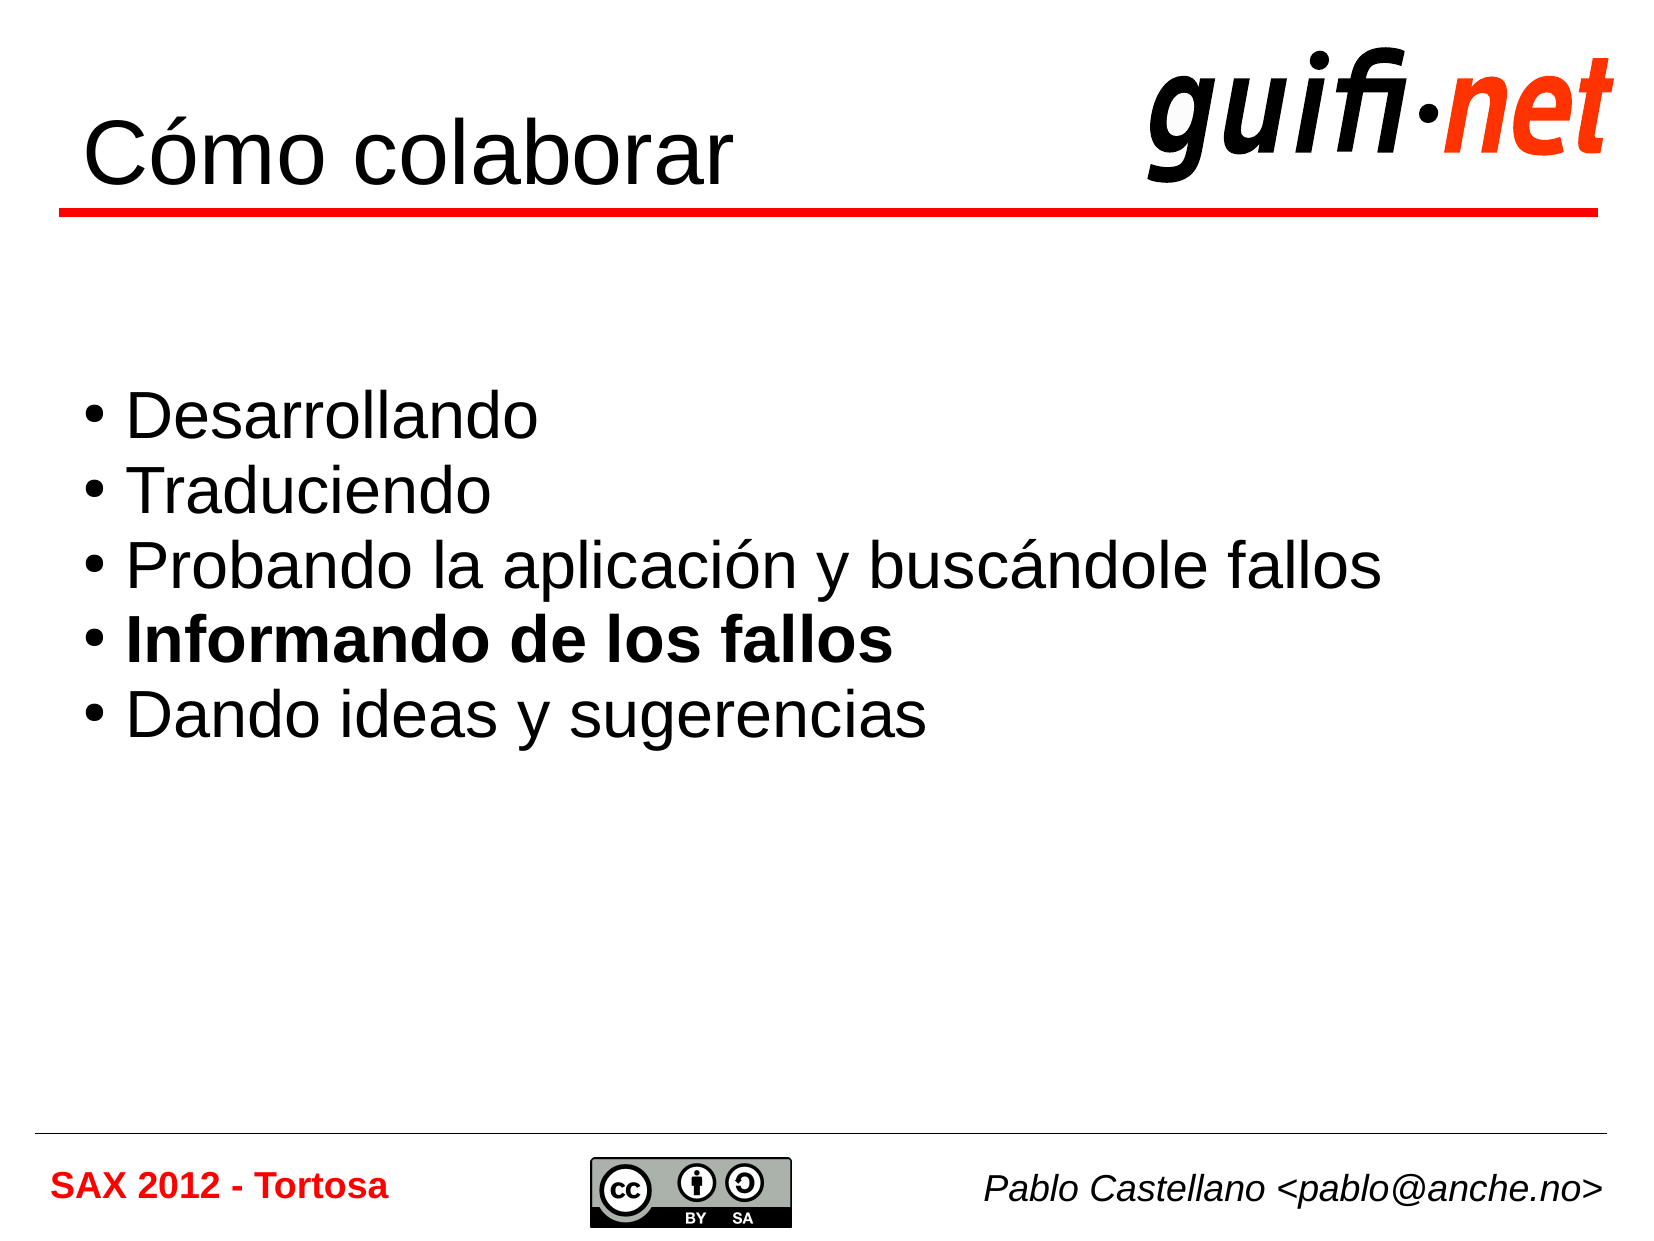

# Cómo colaborar
 Desarrollando
 Traduciendo
 Probando la aplicación y buscándole fallos
 Informando de los fallos
 Dando ideas y sugerencias
SAX 2012 - Tortosa
Pablo Castellano <pablo@anche.no>